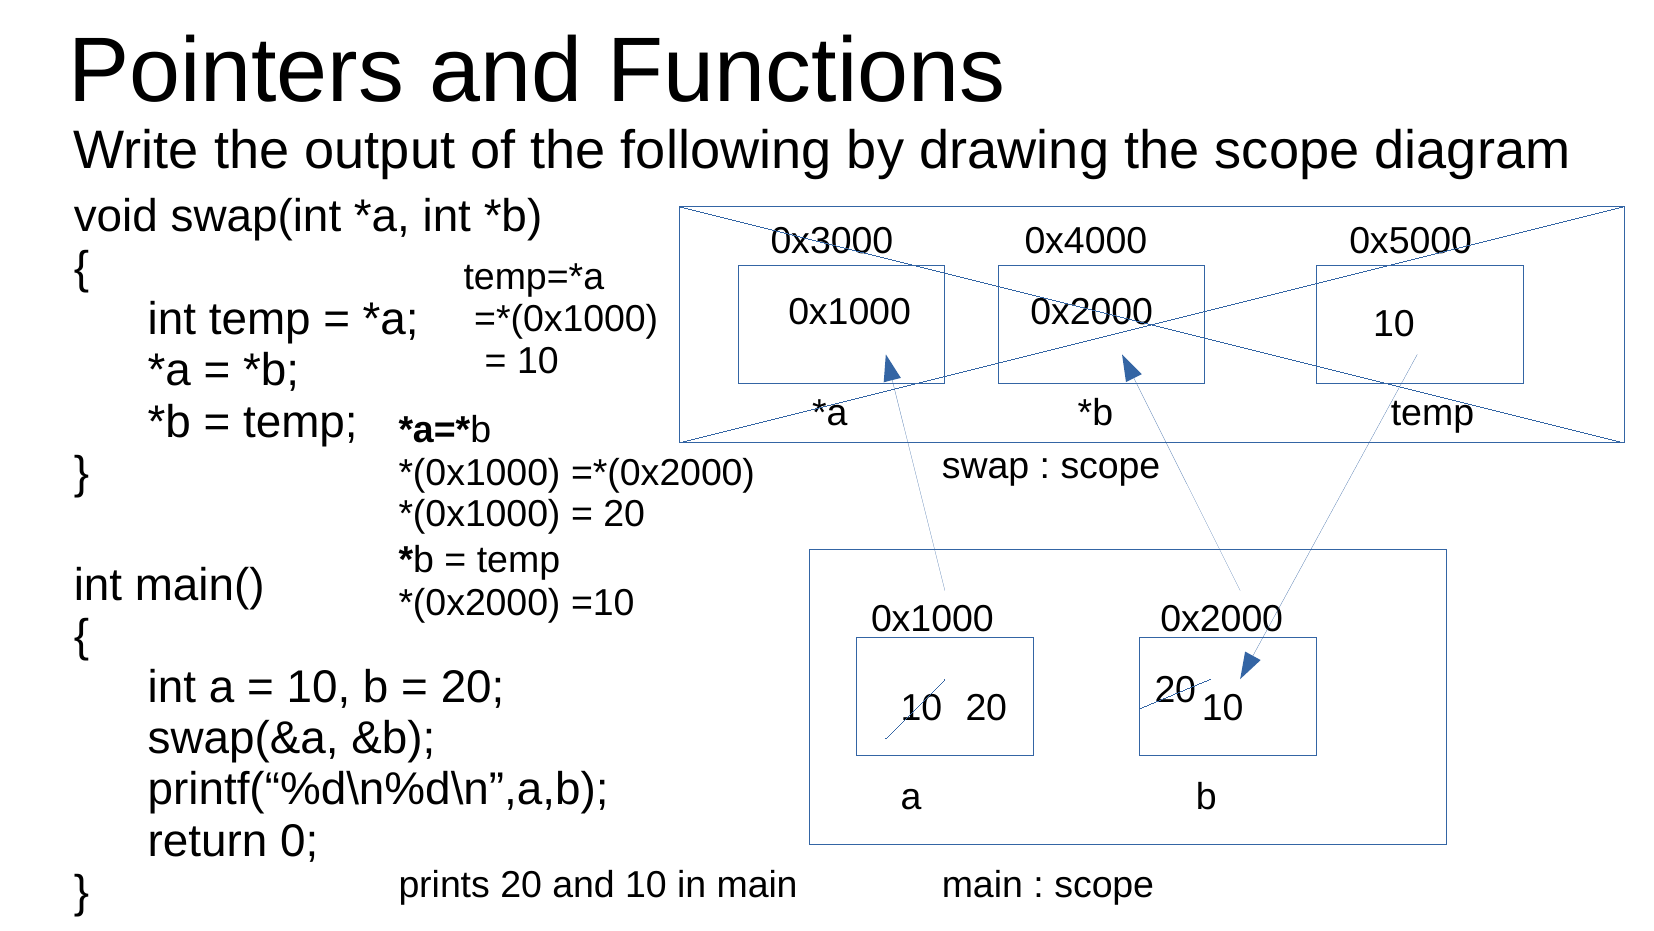

# Pointers and Functions
Write the output of the following by drawing the scope diagram
void swap(int *a, int *b)
{
	int temp = *a;
	*a = *b;
	*b = temp;
}
int main()
{
	int a = 10, b = 20;
	swap(&a, &b);
	printf(“%d\n%d\n”,a,b);
	return 0;
}
0x3000
0x4000
0x5000
temp=*a
 =*(0x1000)
 = 10
0x1000
0x2000
10
*a
*b
temp
*a=*b
*(0x1000) =*(0x2000)
*(0x1000) = 20
swap : scope
*b = temp
*(0x2000) =10
0x1000
0x2000
20
10
20
10
a
b
main : scope
prints 20 and 10 in main